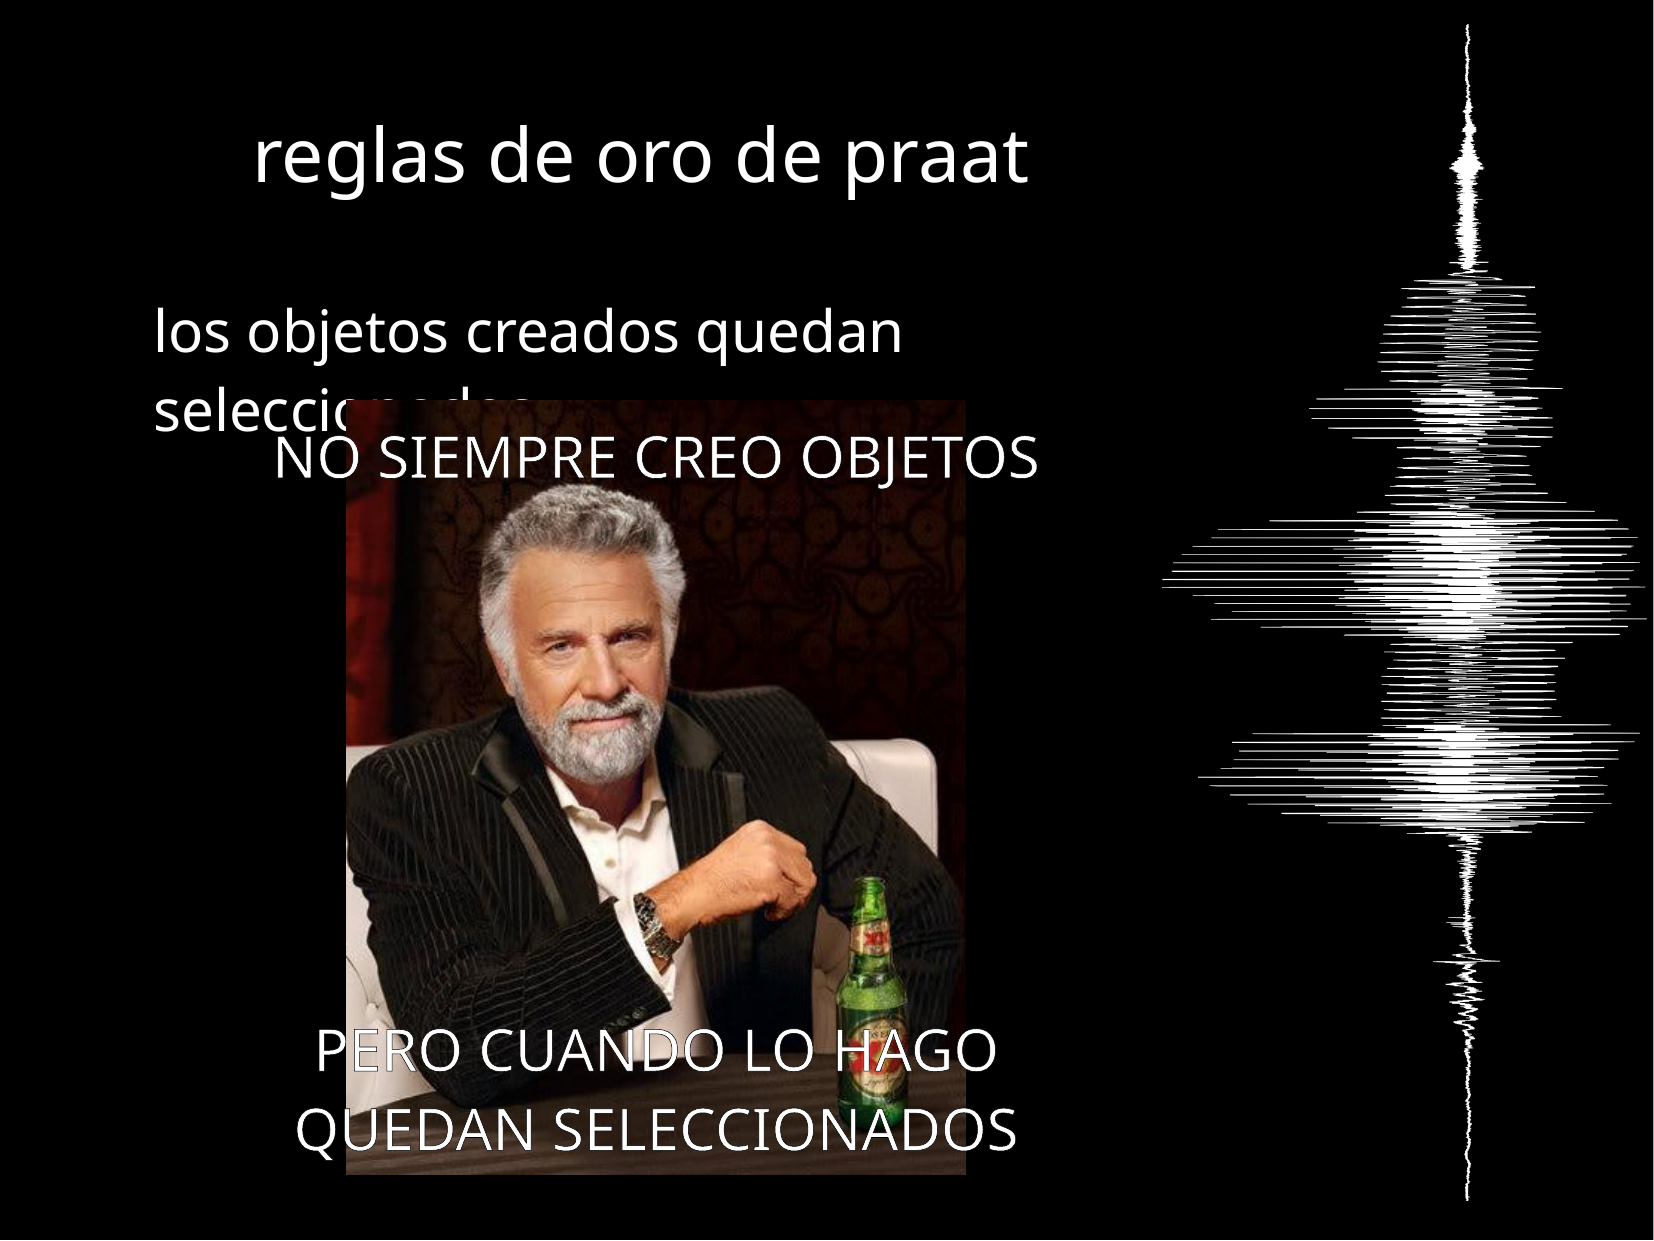

# reglas de oro de praat
los objetos creados quedan seleccionados
NO SIEMPRE CREO OBJETOS
PERO CUANDO LO HAGO
QUEDAN SELECCIONADOS